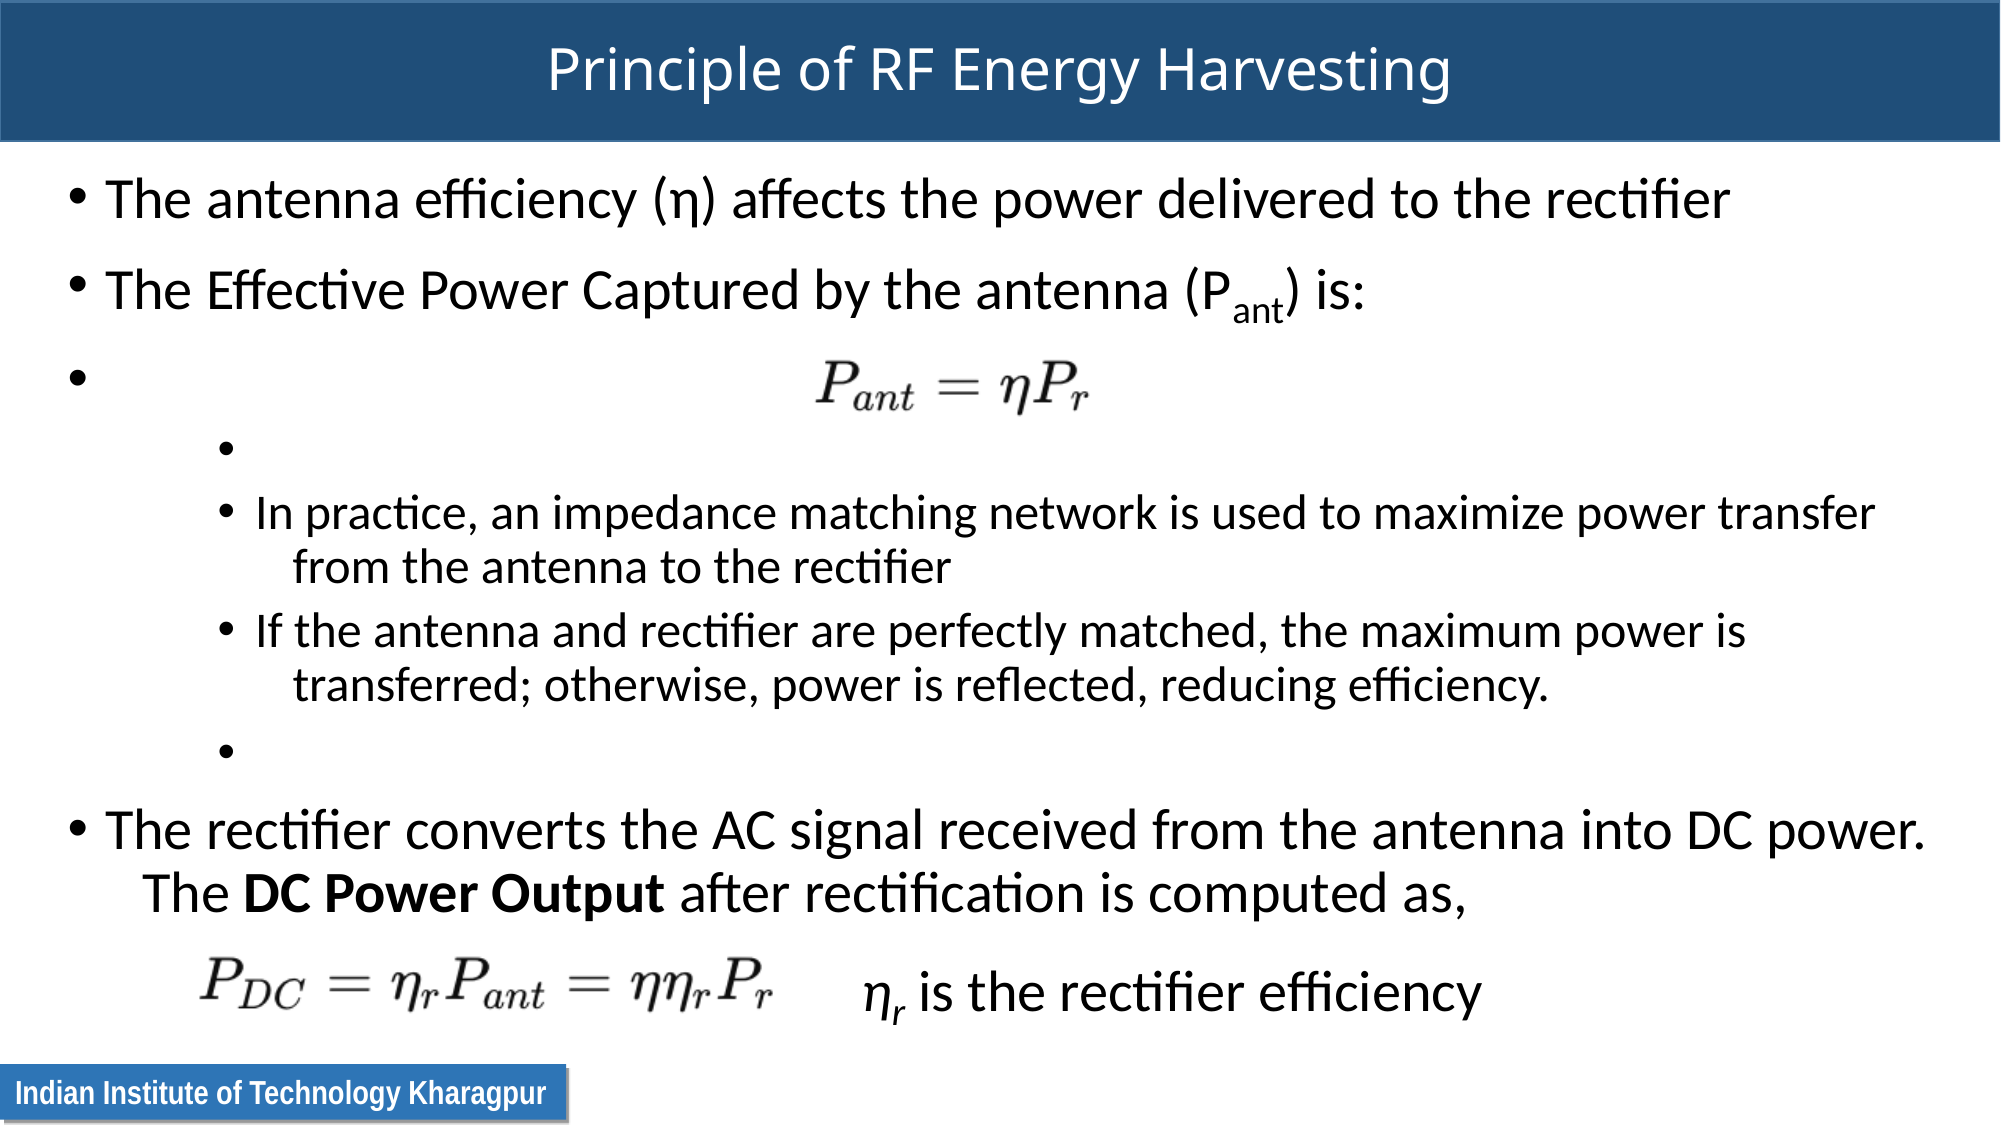

Principle of RF Energy Harvesting
# The antenna efficiency (η) affects the power delivered to the rectifier
The Effective Power Captured by the antenna (Pant) is:
In practice, an impedance matching network is used to maximize power transfer from the antenna to the rectifier
If the antenna and rectifier are perfectly matched, the maximum power is transferred; otherwise, power is reflected, reducing efficiency.
The rectifier converts the AC signal received from the antenna into DC power. The DC Power Output after rectification is computed as,
ηr is the rectifier efficiency